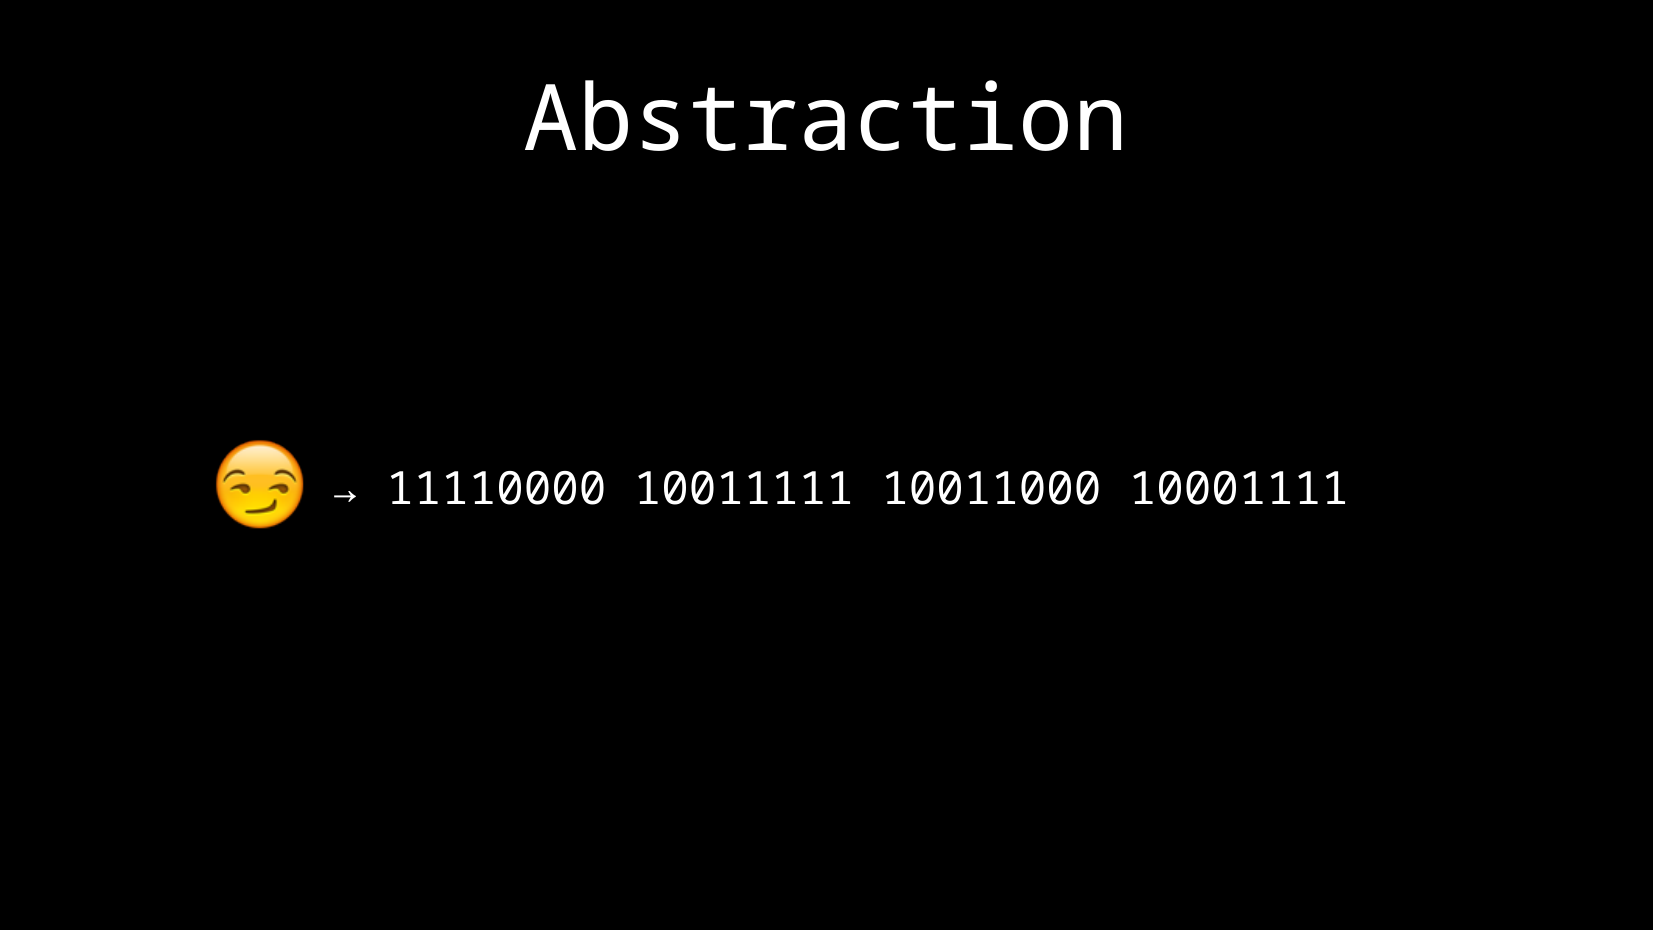

# Abstraction
 → 11110000 10011111 10011000 10001111